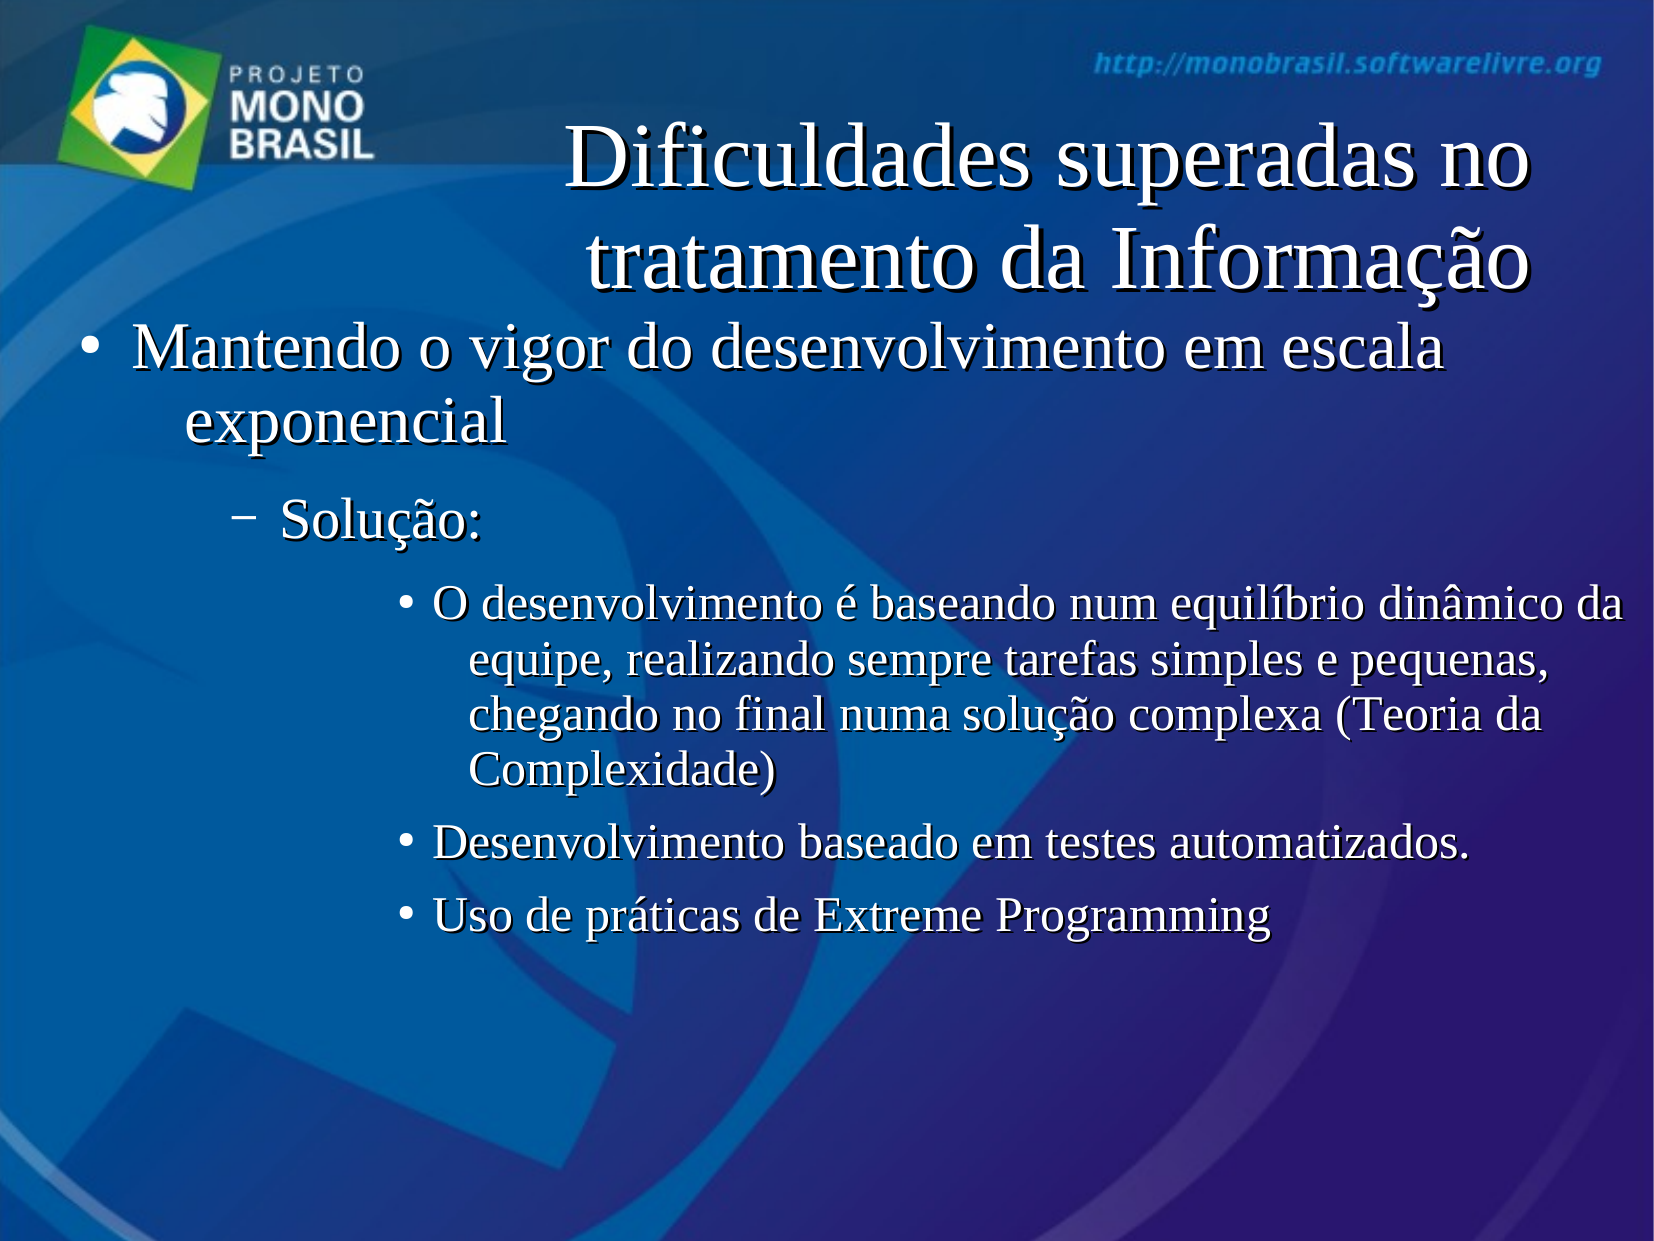

# Dificuldades superadas no tratamento da Informação
Mantendo o vigor do desenvolvimento em escala exponencial
Solução:
O desenvolvimento é baseando num equilíbrio dinâmico da equipe, realizando sempre tarefas simples e pequenas, chegando no final numa solução complexa (Teoria da Complexidade)
Desenvolvimento baseado em testes automatizados.
Uso de práticas de Extreme Programming